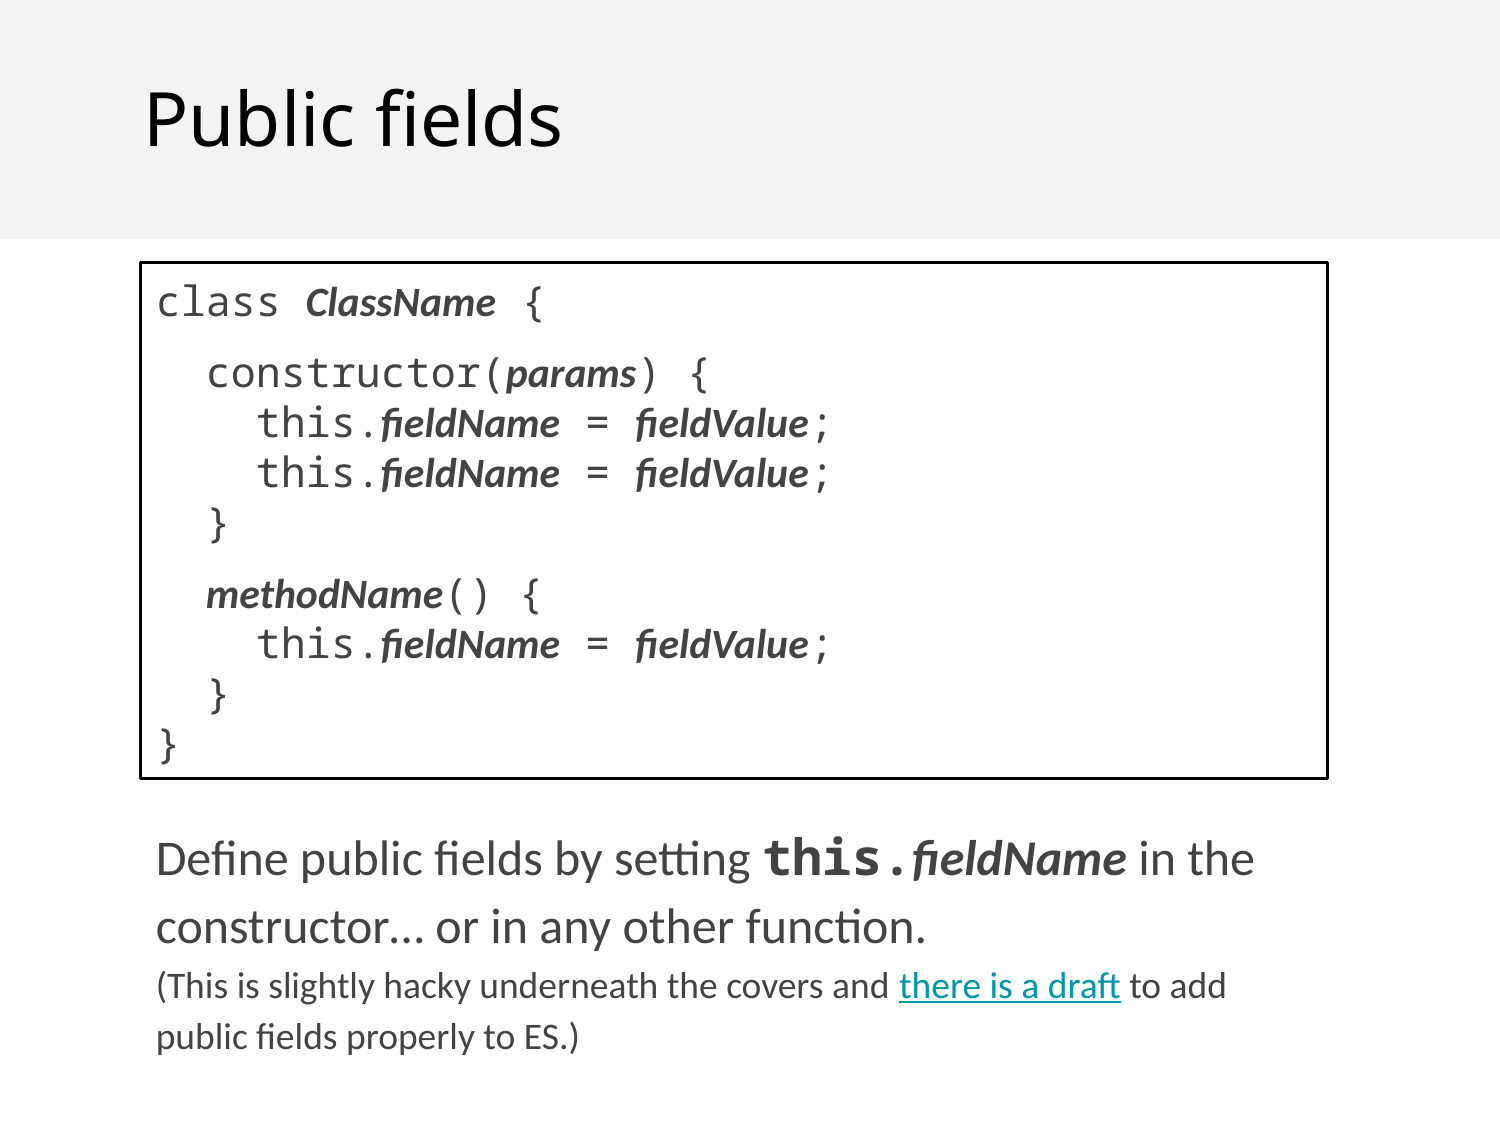

# Public fields
class ClassName {
 constructor(params) {
 this.fieldName = fieldValue;
 this.fieldName = fieldValue;
 }
 methodName() {
 this.fieldName = fieldValue;
 }
}
Define public fields by setting this.fieldName in the constructor… or in any other function.
(This is slightly hacky underneath the covers and there is a draft to add public fields properly to ES.)